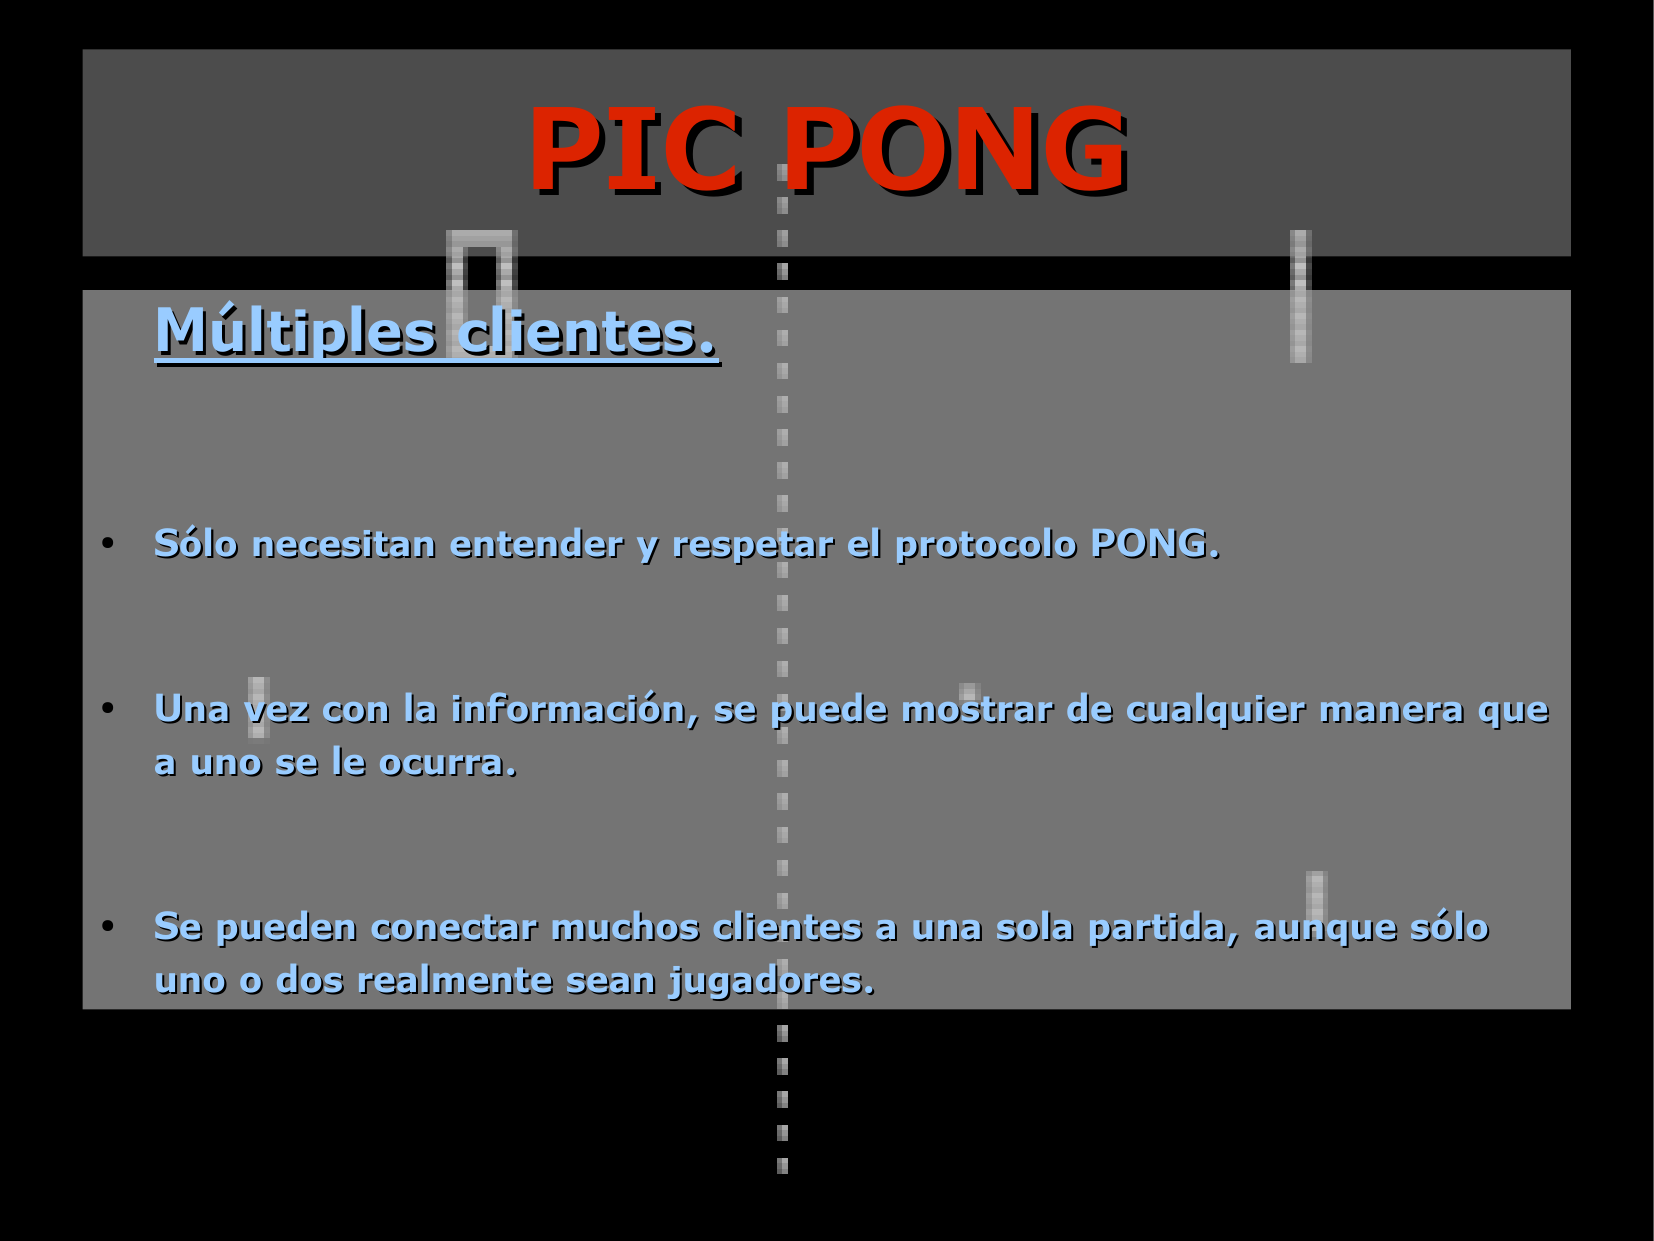

# PIC PONG
Múltiples clientes.
Sólo necesitan entender y respetar el protocolo PONG.
Una vez con la información, se puede mostrar de cualquier manera que a uno se le ocurra.
Se pueden conectar muchos clientes a una sola partida, aunque sólo uno o dos realmente sean jugadores.